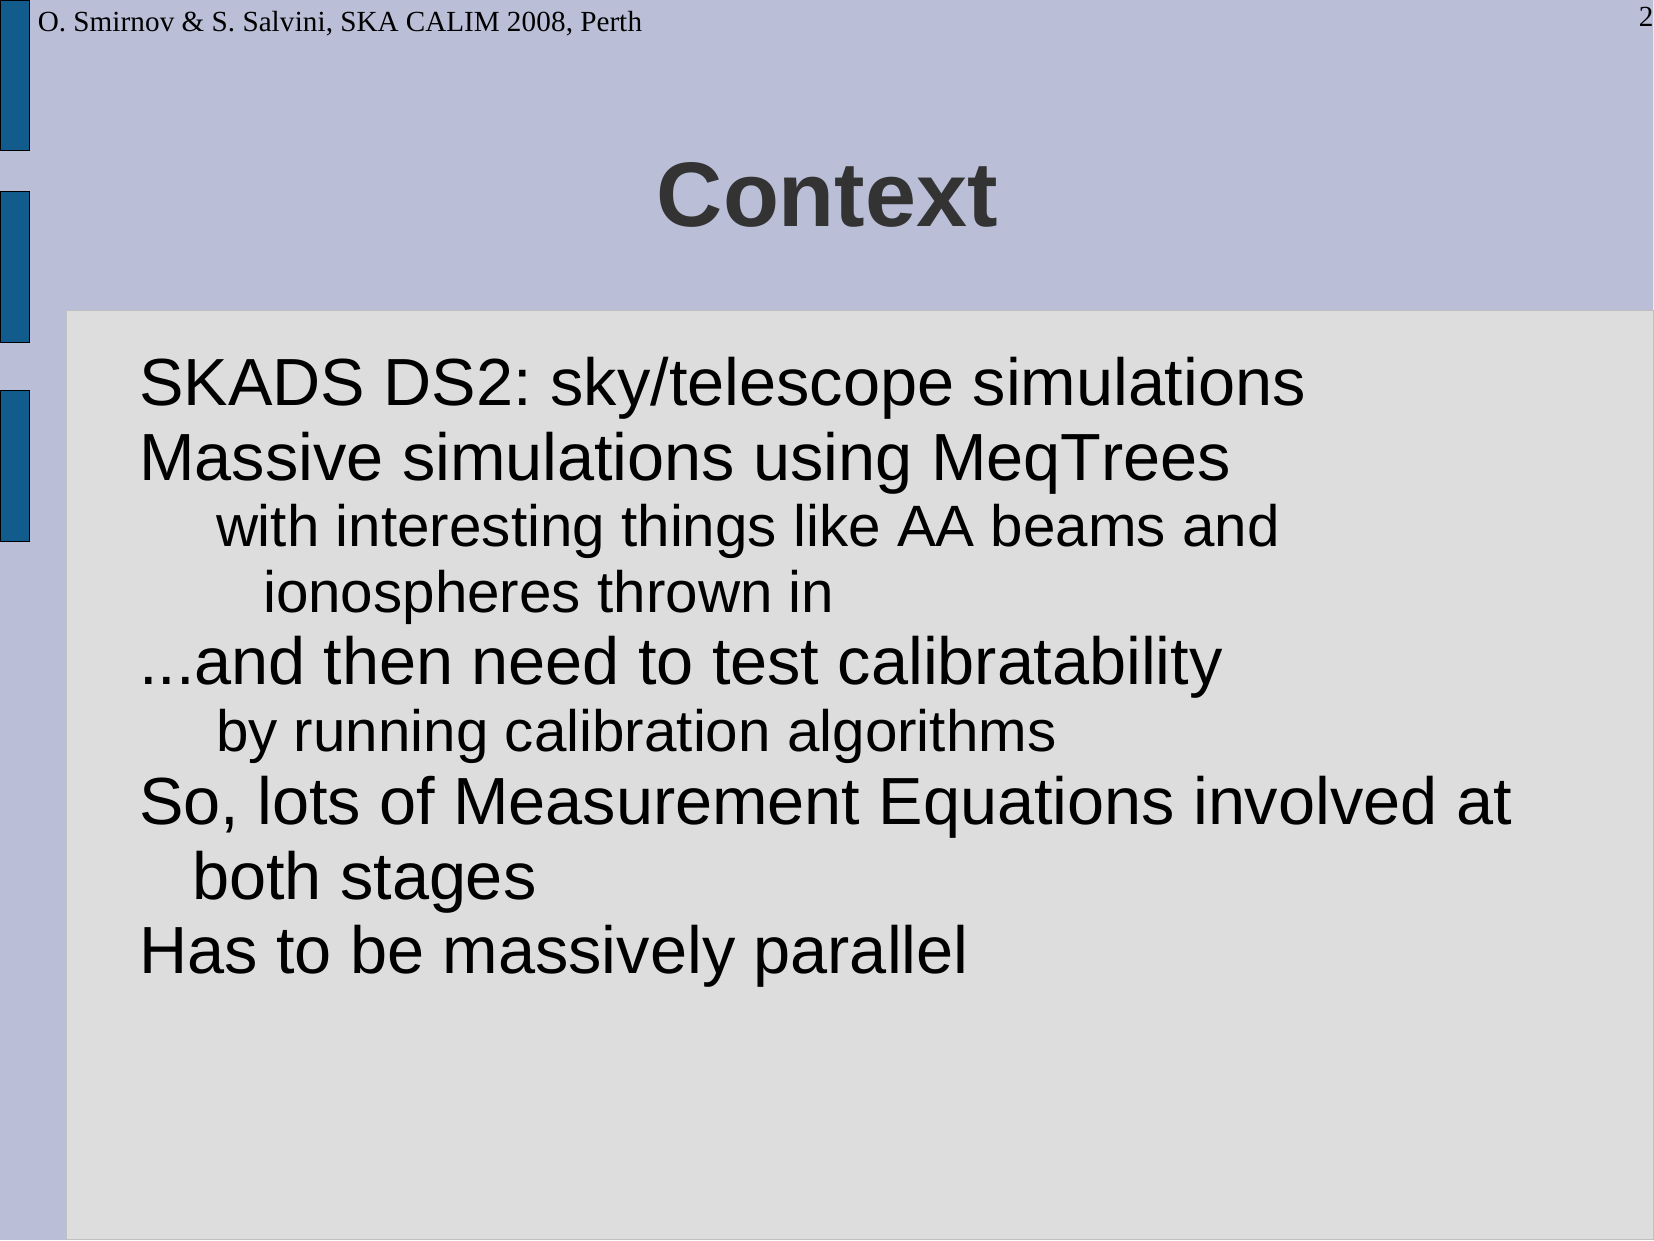

2
O. Smirnov & S. Salvini, SKA CALIM 2008, Perth
# Context
SKADS DS2: sky/telescope simulations
Massive simulations using MeqTrees
with interesting things like AA beams and ionospheres thrown in
...and then need to test calibratability
by running calibration algorithms
So, lots of Measurement Equations involved at both stages
Has to be massively parallel